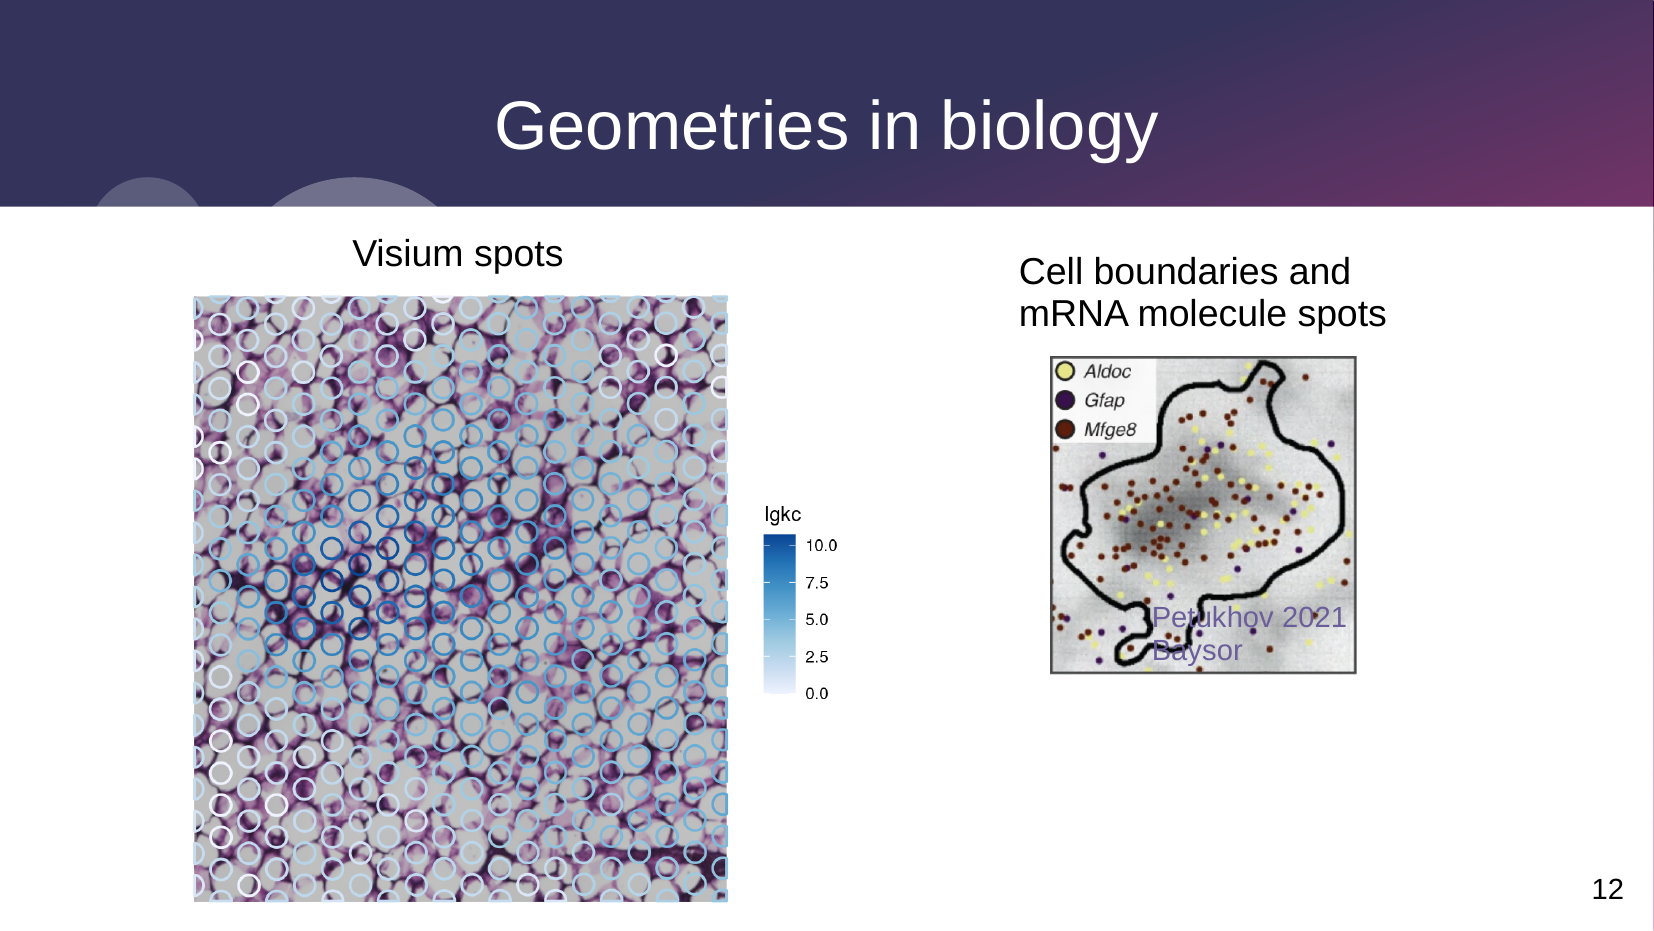

# Geometries in biology
Visium spots
Cell boundaries and mRNA molecule spots
Petukhov 2021
Baysor